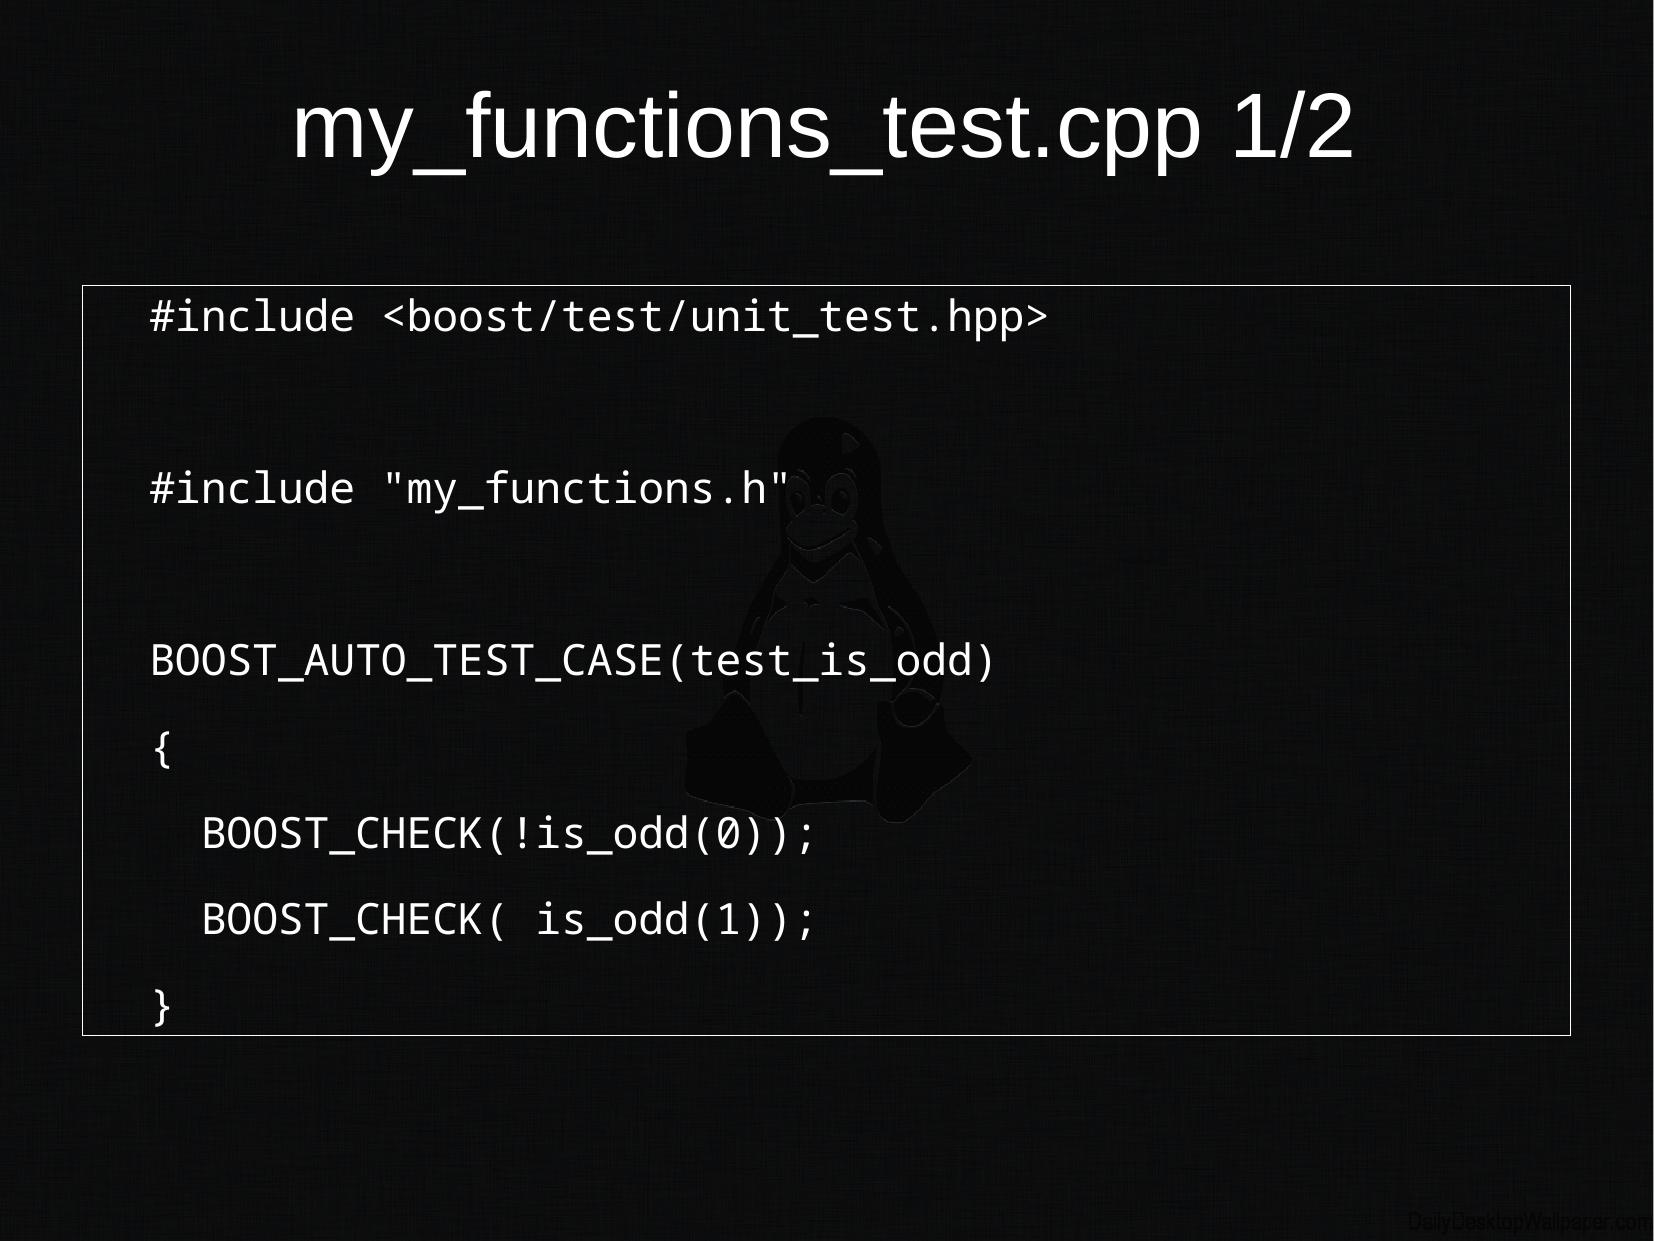

# my_functions_test.cpp 1/2
#include <boost/test/unit_test.hpp>
#include "my_functions.h"
BOOST_AUTO_TEST_CASE(test_is_odd)
{
 BOOST_CHECK(!is_odd(0));
 BOOST_CHECK( is_odd(1));
}